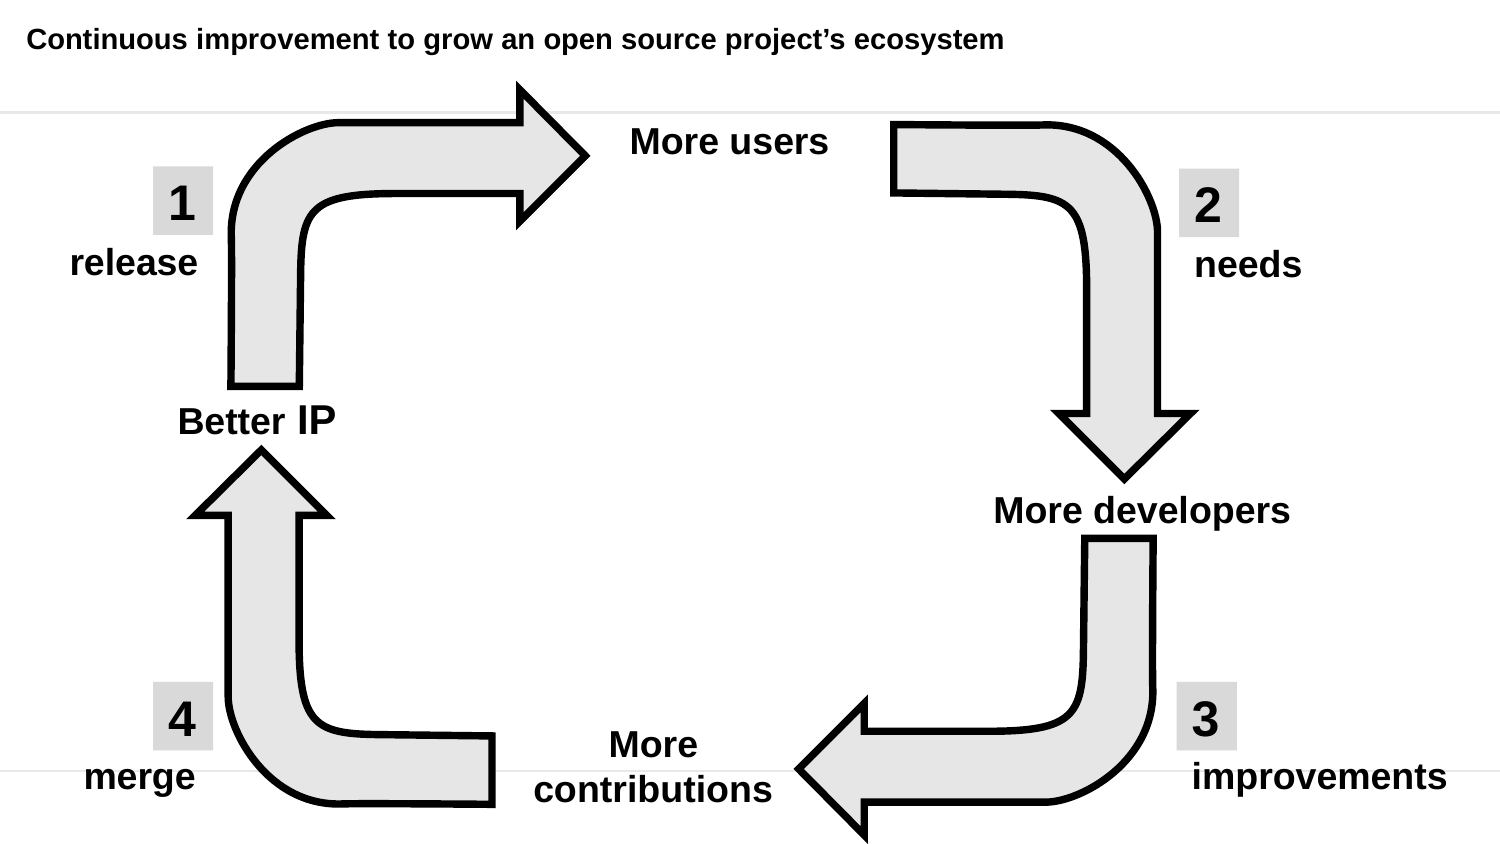

# Continuous improvement to grow an open source project’s ecosystem
More users
1
2
release
needs
Better IP
More developers
4
3
More contributions
merge
improvements